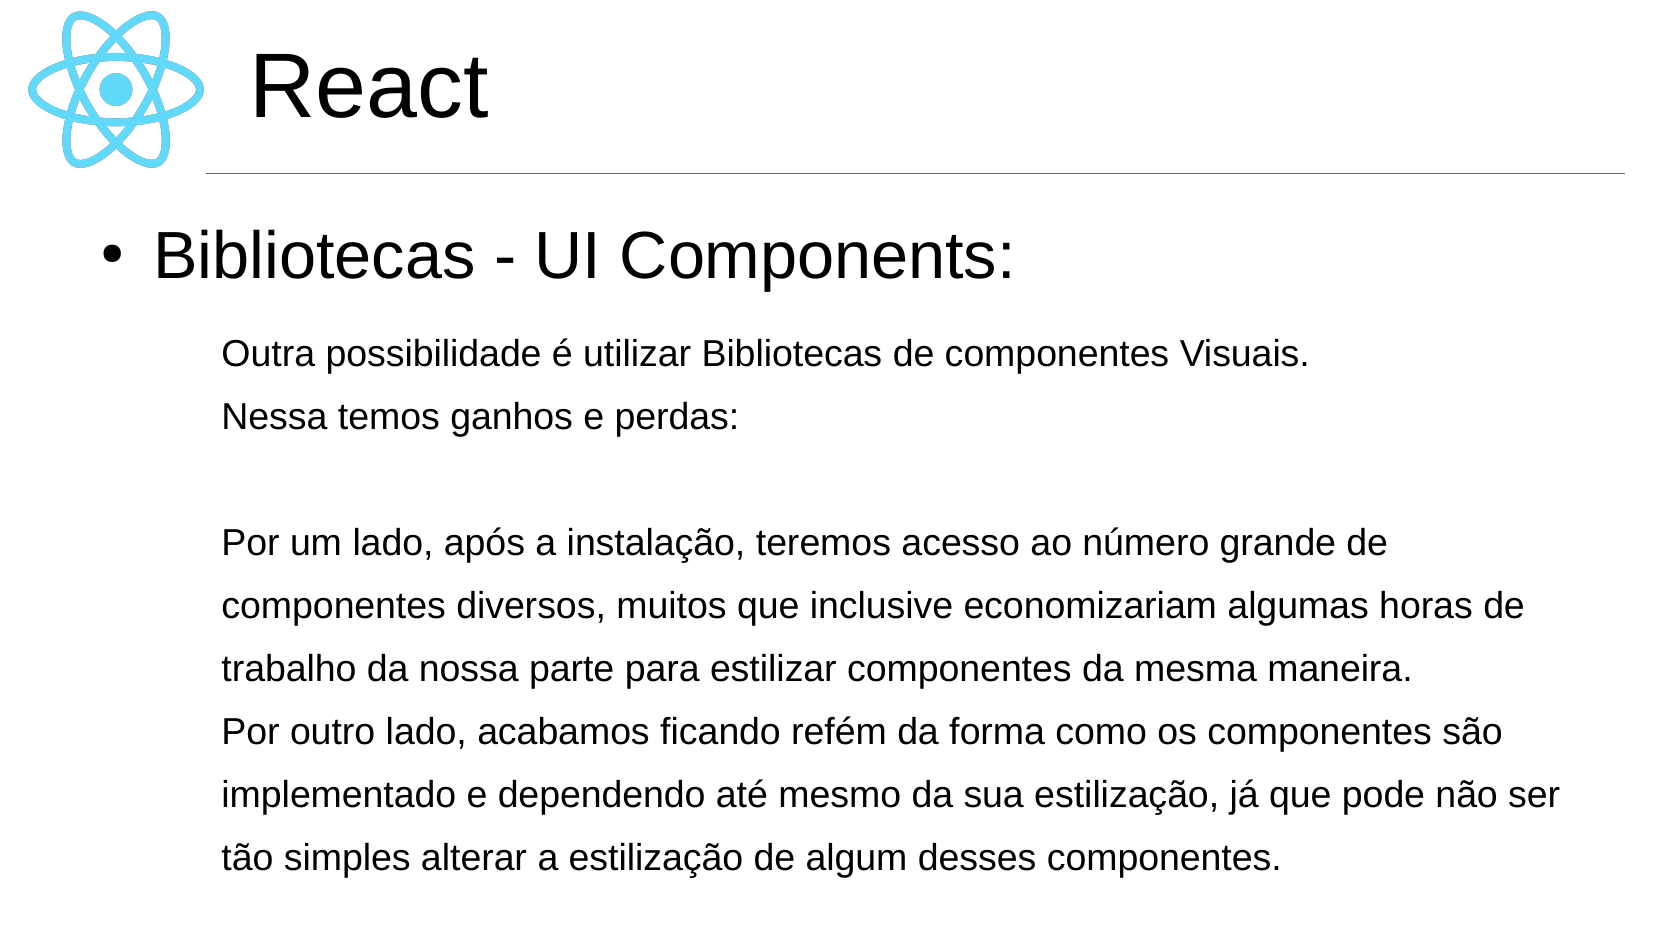

# React
Bibliotecas - UI Components:
Outra possibilidade é utilizar Bibliotecas de componentes Visuais.
Nessa temos ganhos e perdas:
Por um lado, após a instalação, teremos acesso ao número grande de componentes diversos, muitos que inclusive economizariam algumas horas de trabalho da nossa parte para estilizar componentes da mesma maneira.
Por outro lado, acabamos ficando refém da forma como os componentes são implementado e dependendo até mesmo da sua estilização, já que pode não ser tão simples alterar a estilização de algum desses componentes.